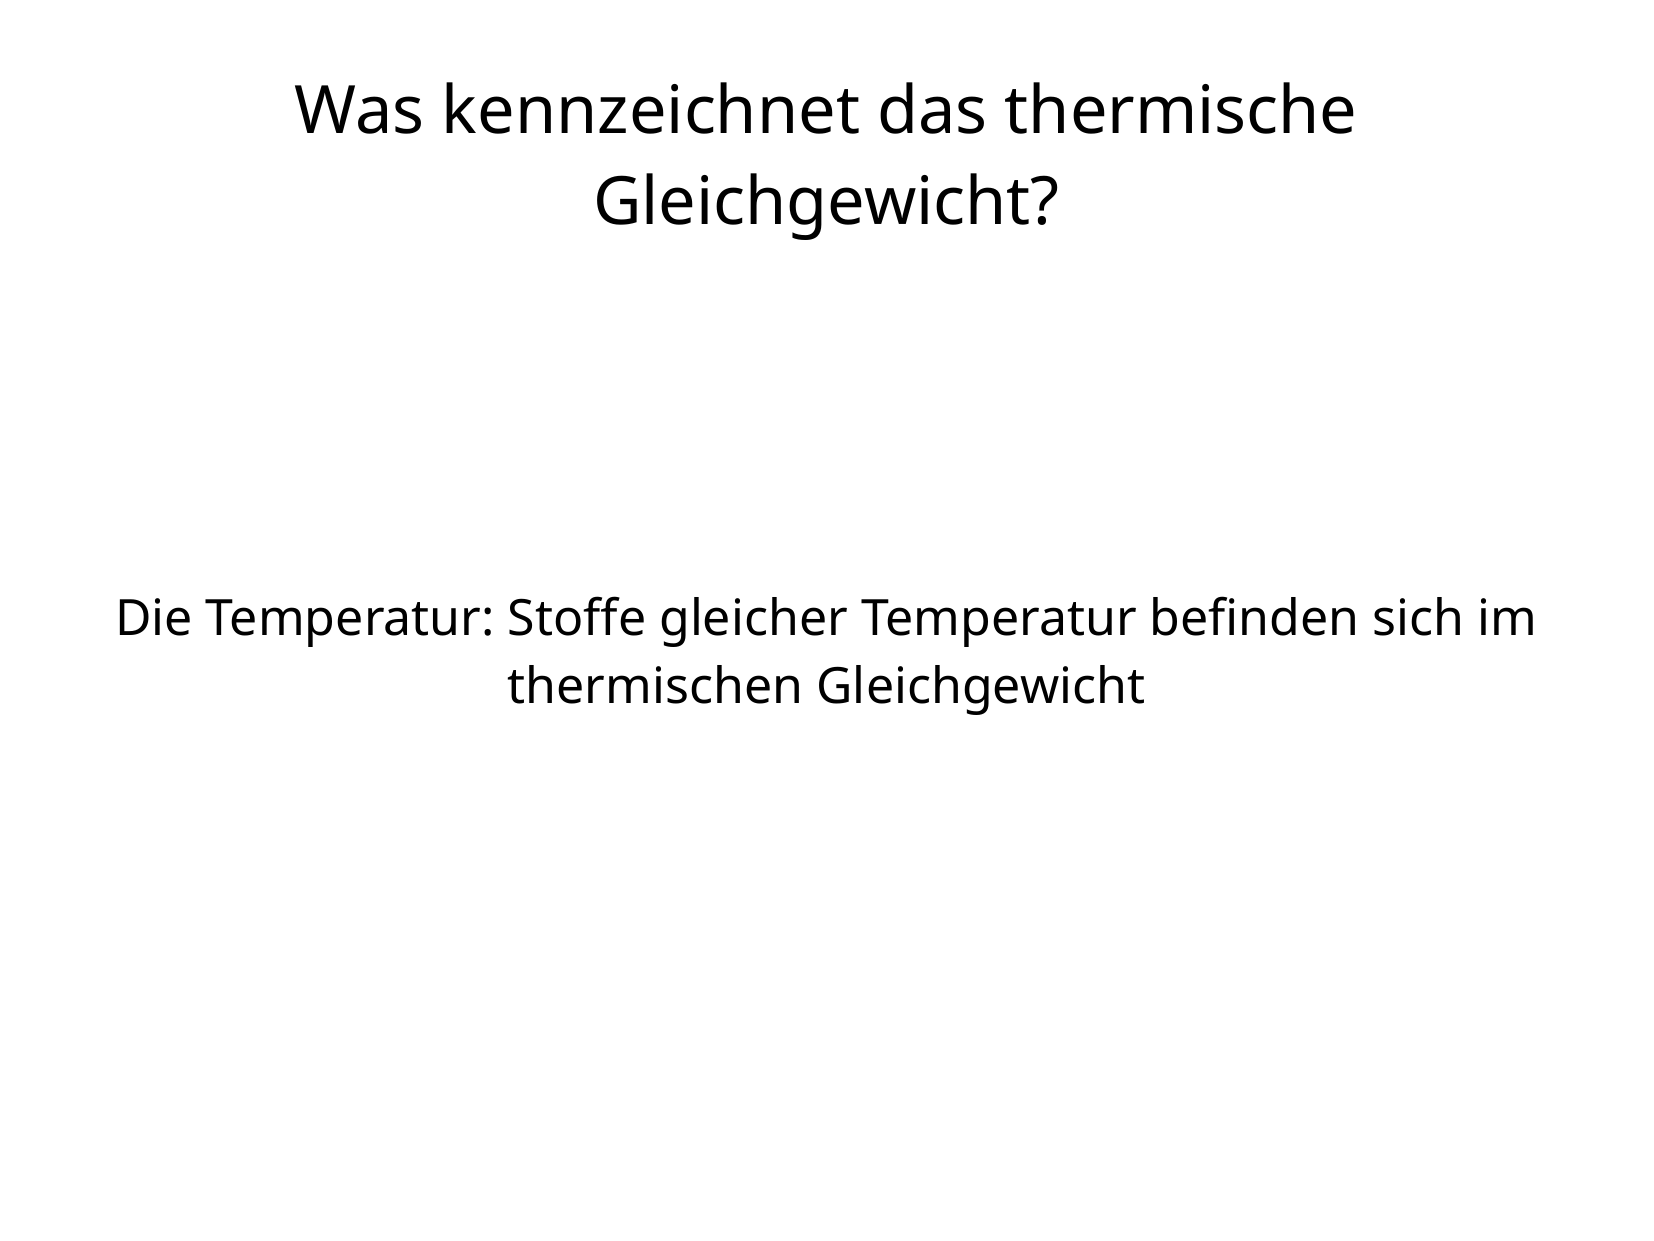

# Was kennzeichnet das thermische Gleichgewicht?
Die Temperatur: Stoffe gleicher Temperatur befinden sich im thermischen Gleichgewicht